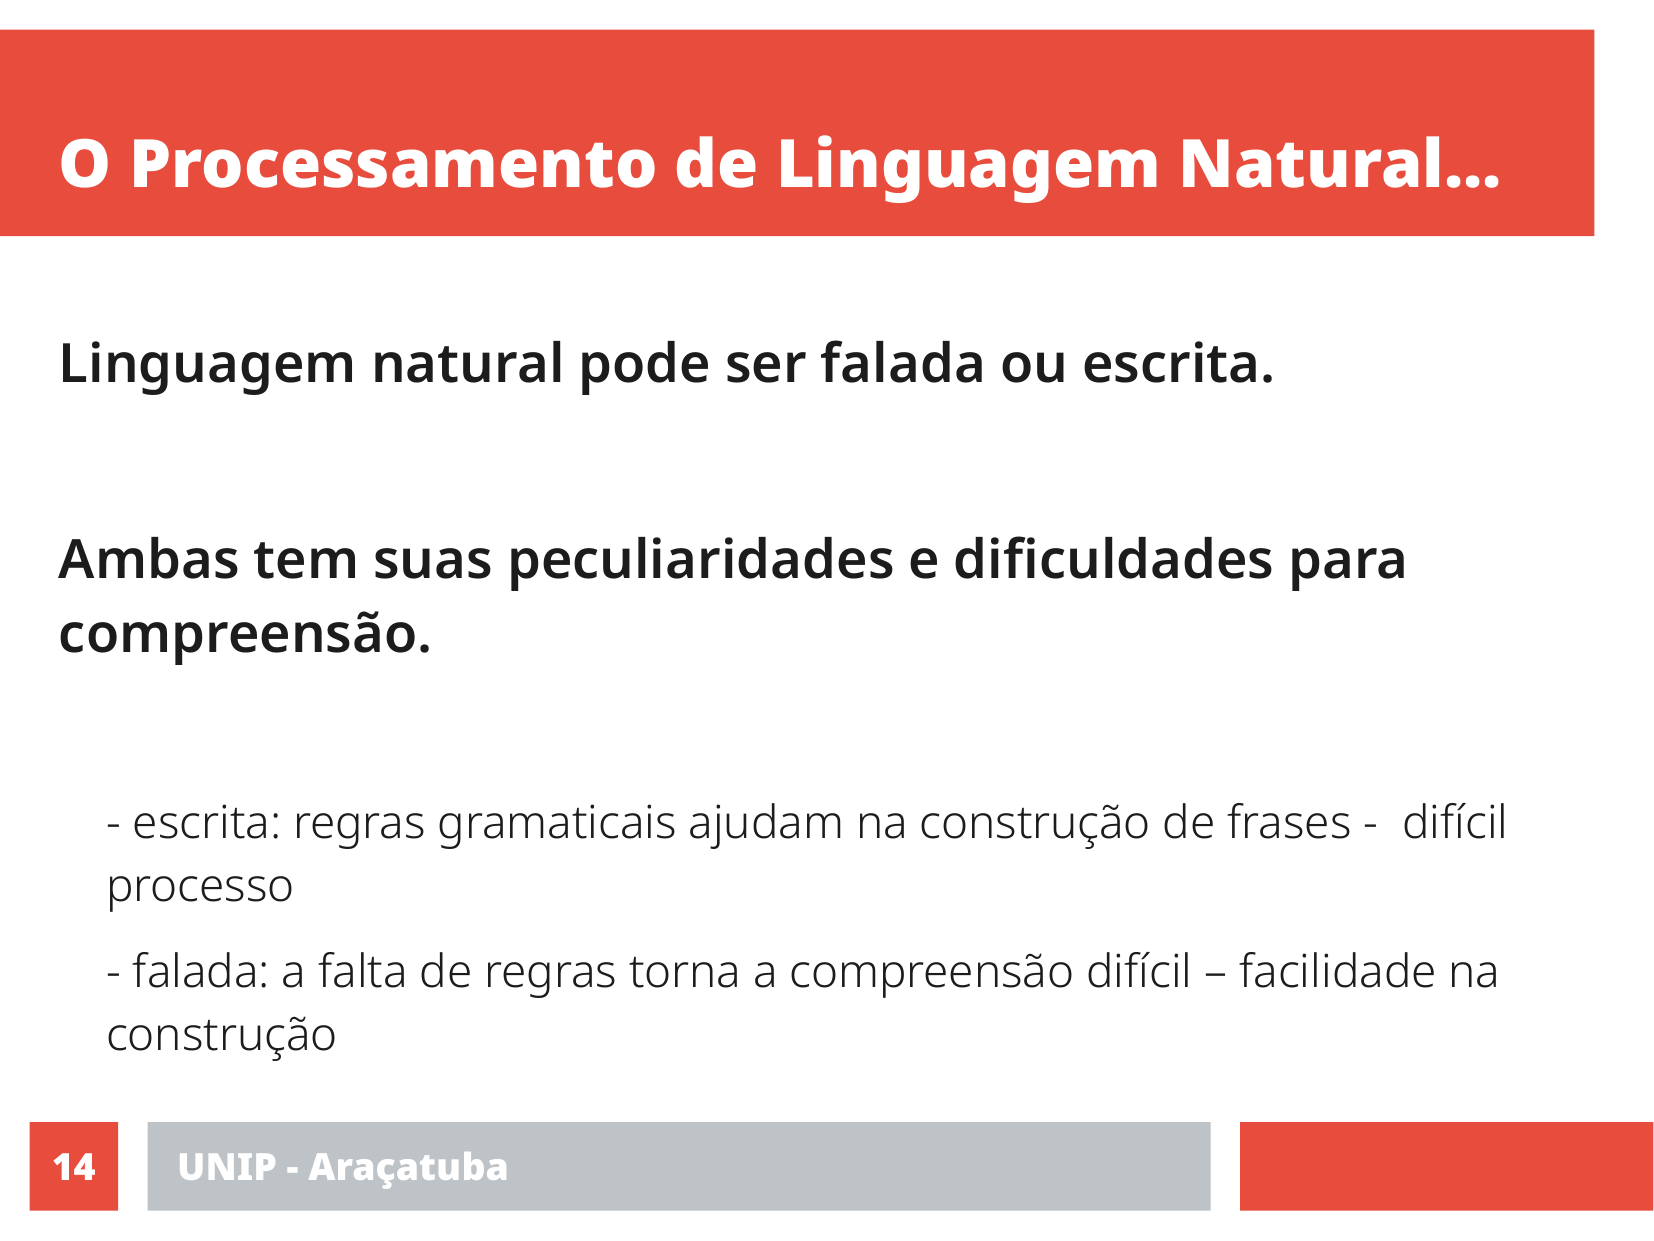

# O Processamento de Linguagem Natural...
Linguagem natural pode ser falada ou escrita.
Ambas tem suas peculiaridades e dificuldades para compreensão.
- escrita: regras gramaticais ajudam na construção de frases - difícil processo
- falada: a falta de regras torna a compreensão difícil – facilidade na construção
14
UNIP - Araçatuba